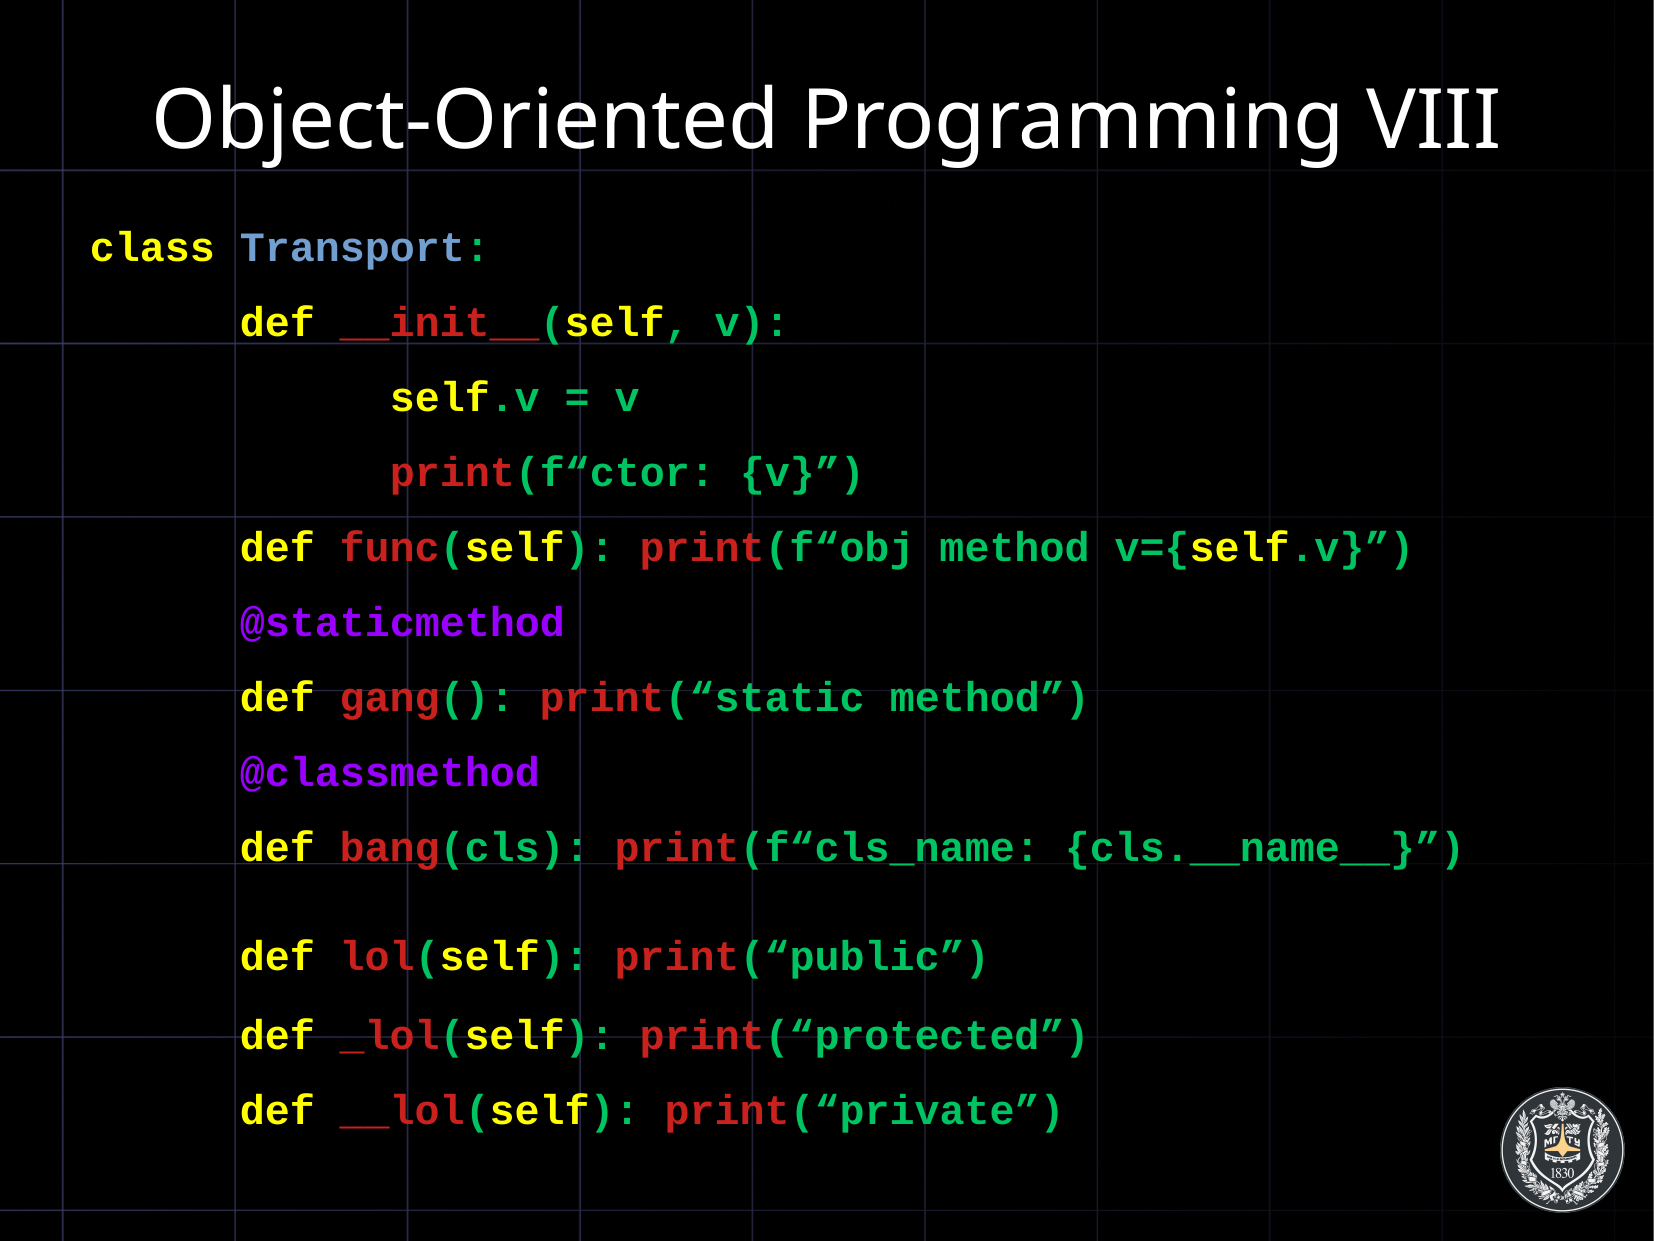

Object-Oriented Programming VIII
class Transport:
	def __init__(self, v):
				self.v = v
				print(f“ctor: {v}”)
		def func(self): print(f“obj method v={self.v}”)
		@staticmethod
		def gang(): print(“static method”)
		@classmethod
		def bang(cls): print(f“cls_name: {cls.__name__}”)
	def lol(self): print(“public”)
def _lol(self): print(“protected”)
def __lol(self): print(“private”)